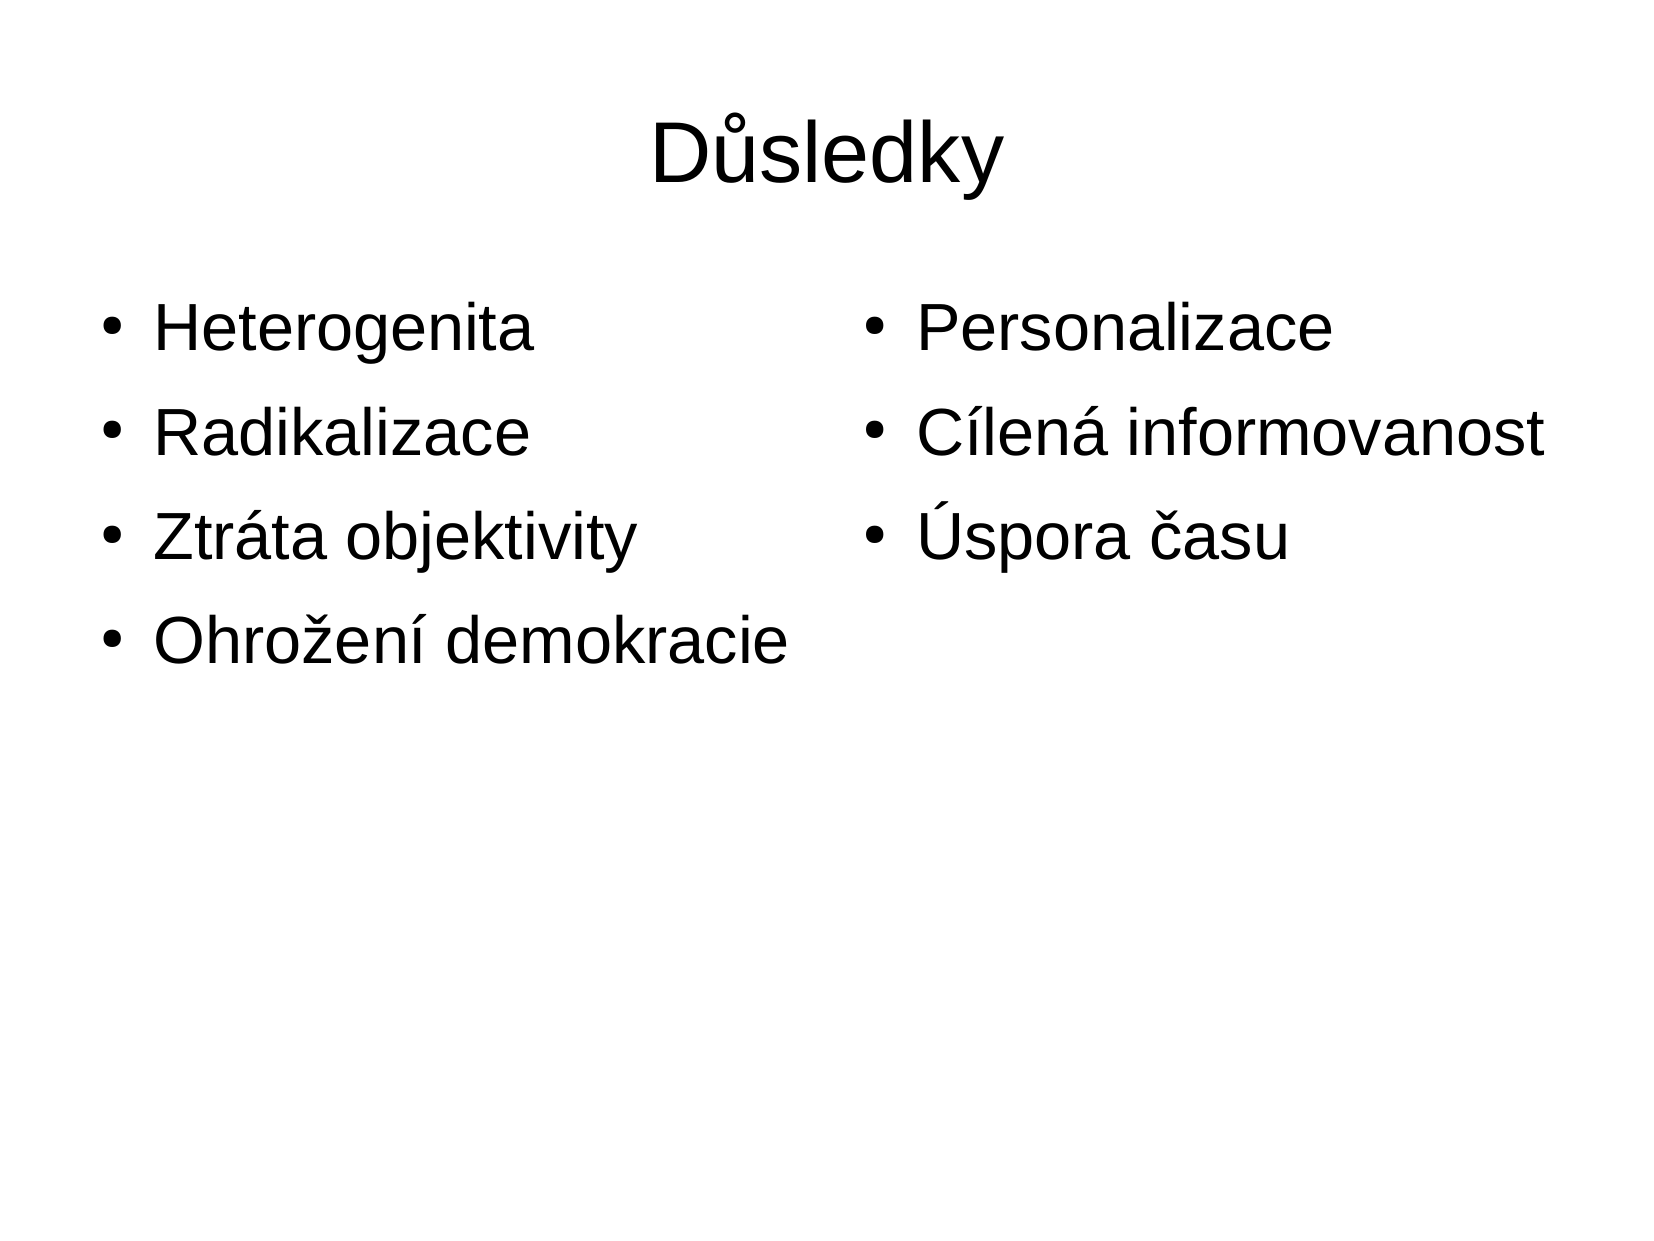

# Důsledky
Heterogenita
Radikalizace
Ztráta objektivity
Ohrožení demokracie
Personalizace
Cílená informovanost
Úspora času